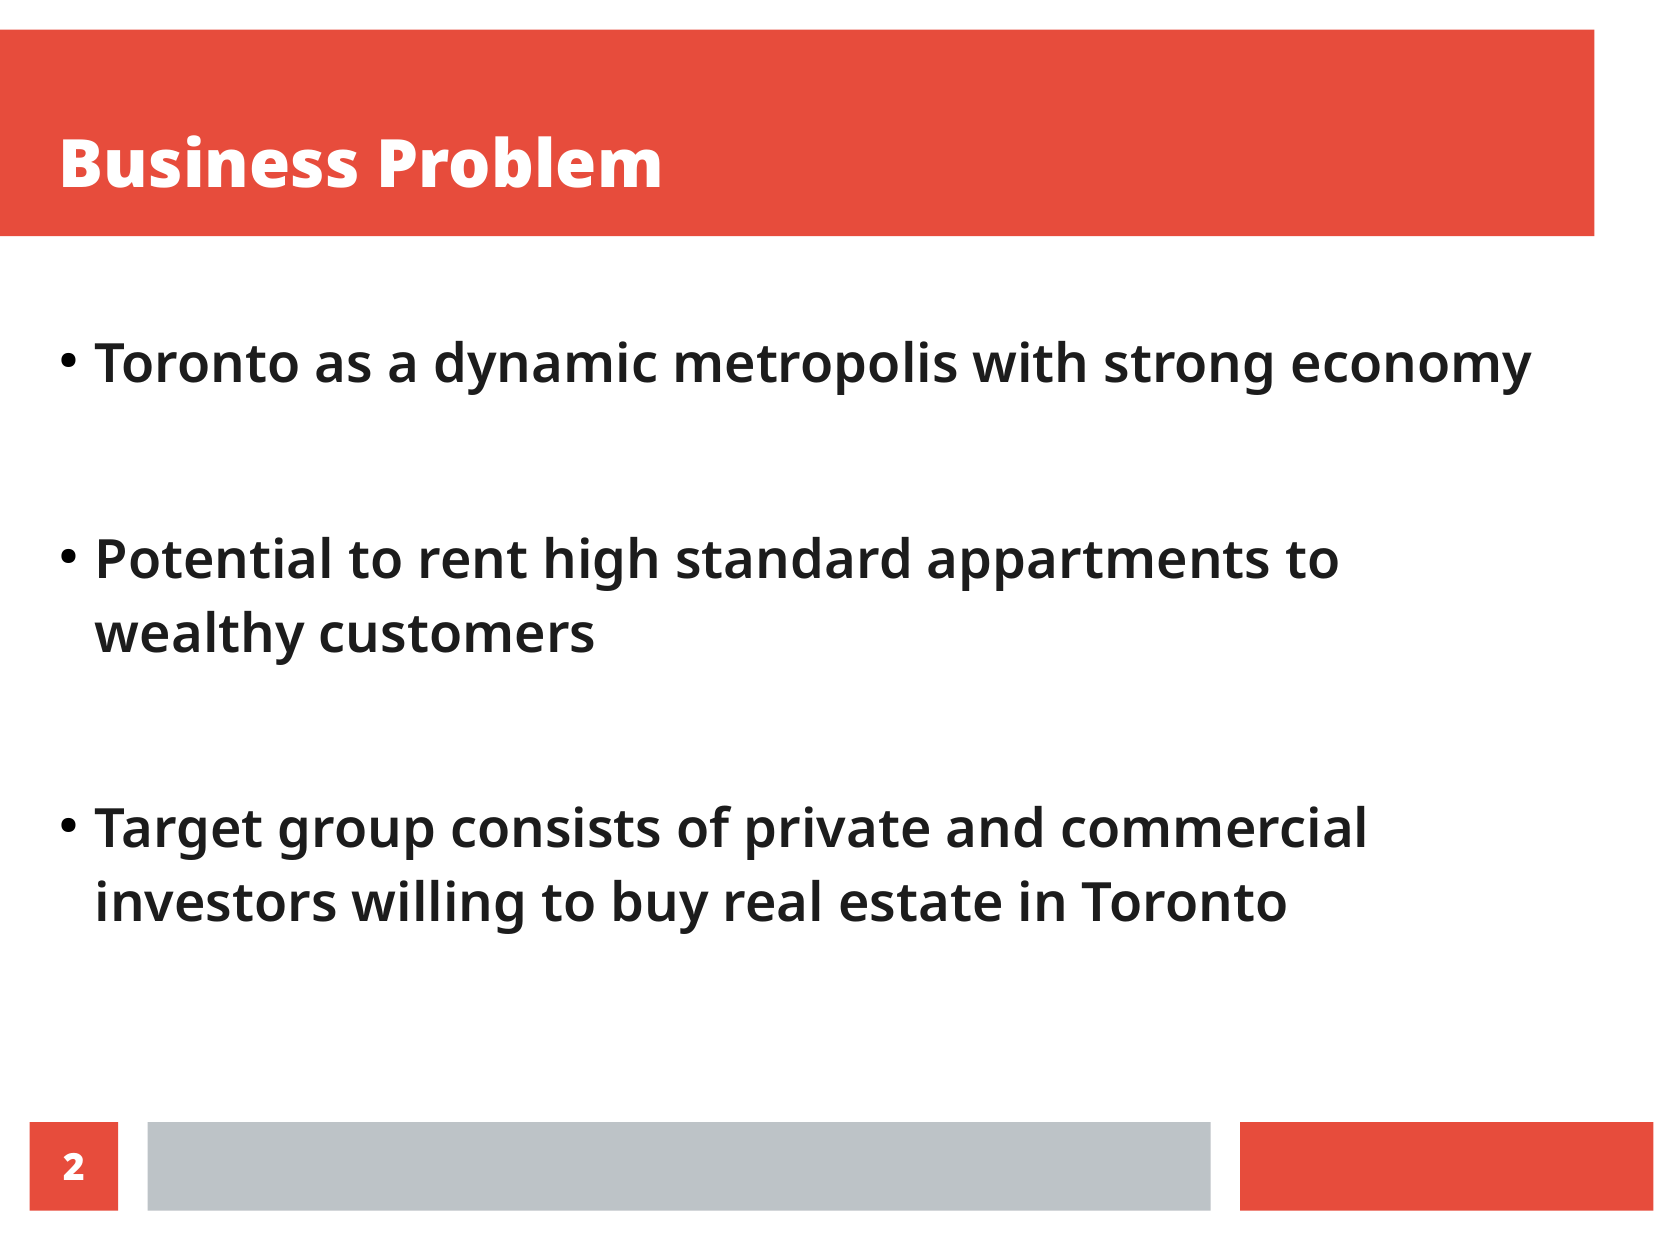

# Business Problem
Toronto as a dynamic metropolis with strong economy
Potential to rent high standard appartments to wealthy customers
Target group consists of private and commercial investors willing to buy real estate in Toronto
2